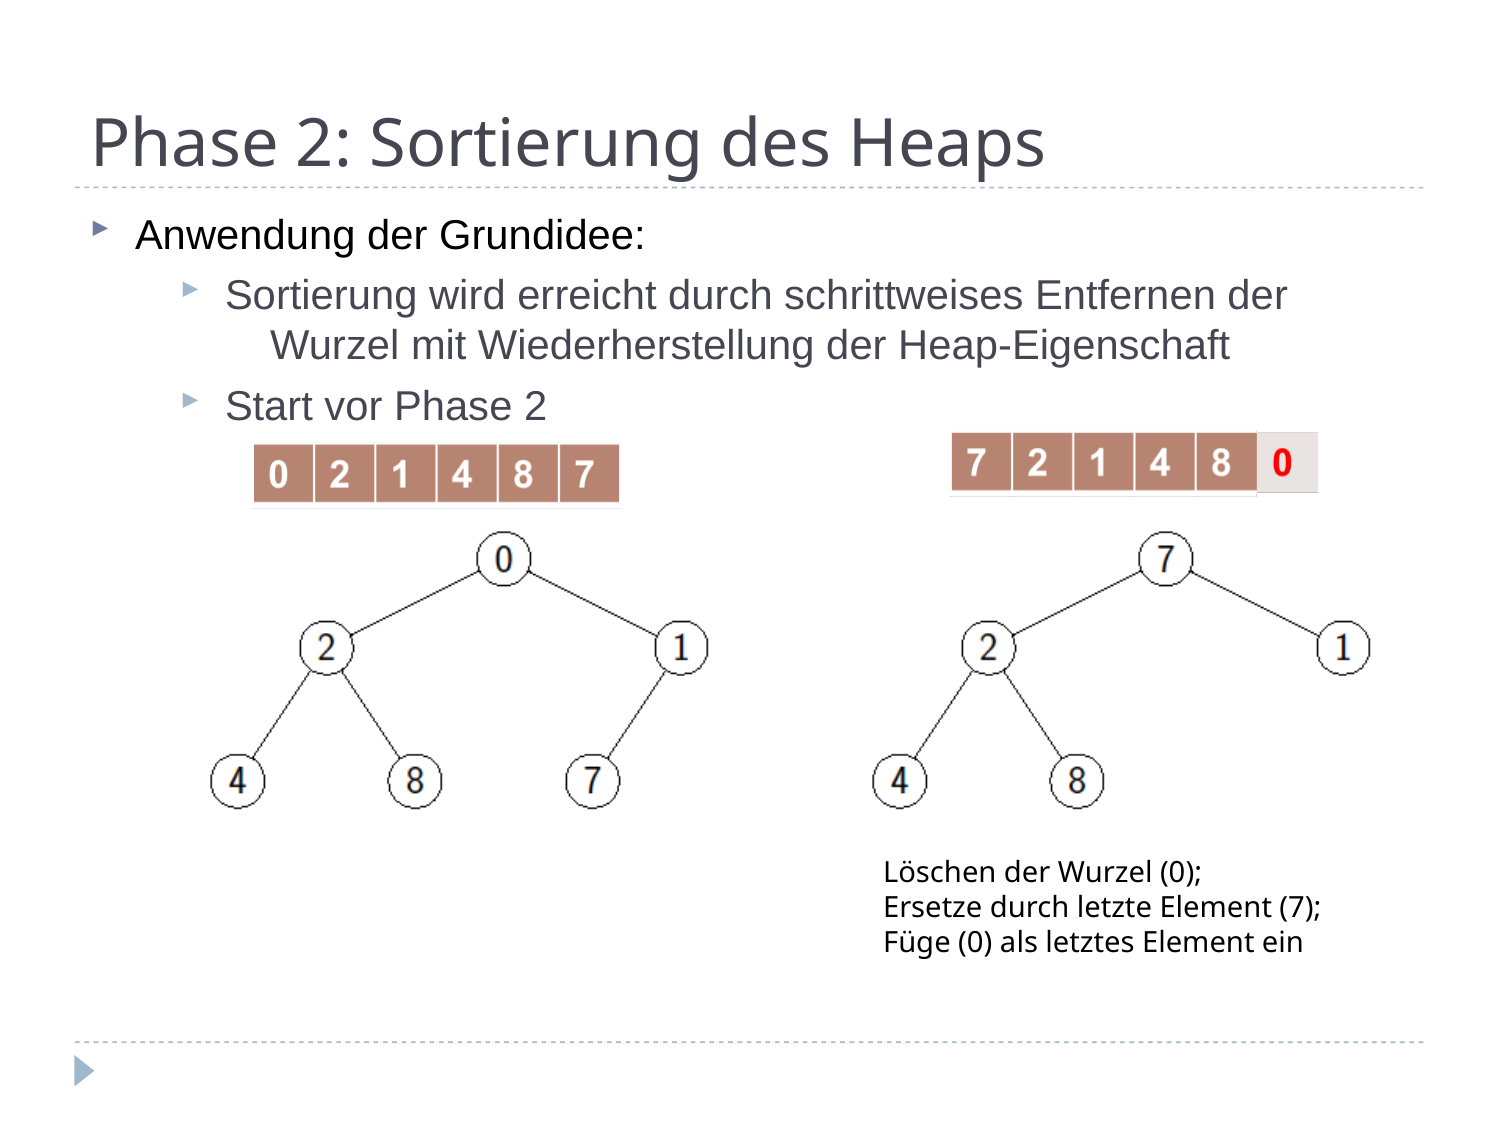

# Phase 2: Sortierung des Heaps
Anwendung der Grundidee:
Sortierung wird erreicht durch schrittweises Entfernen der Wurzel mit Wiederherstellung der Heap-Eigenschaft
Start vor Phase 2
Löschen der Wurzel (0);
Ersetze durch letzte Element (7);
Füge (0) als letztes Element ein